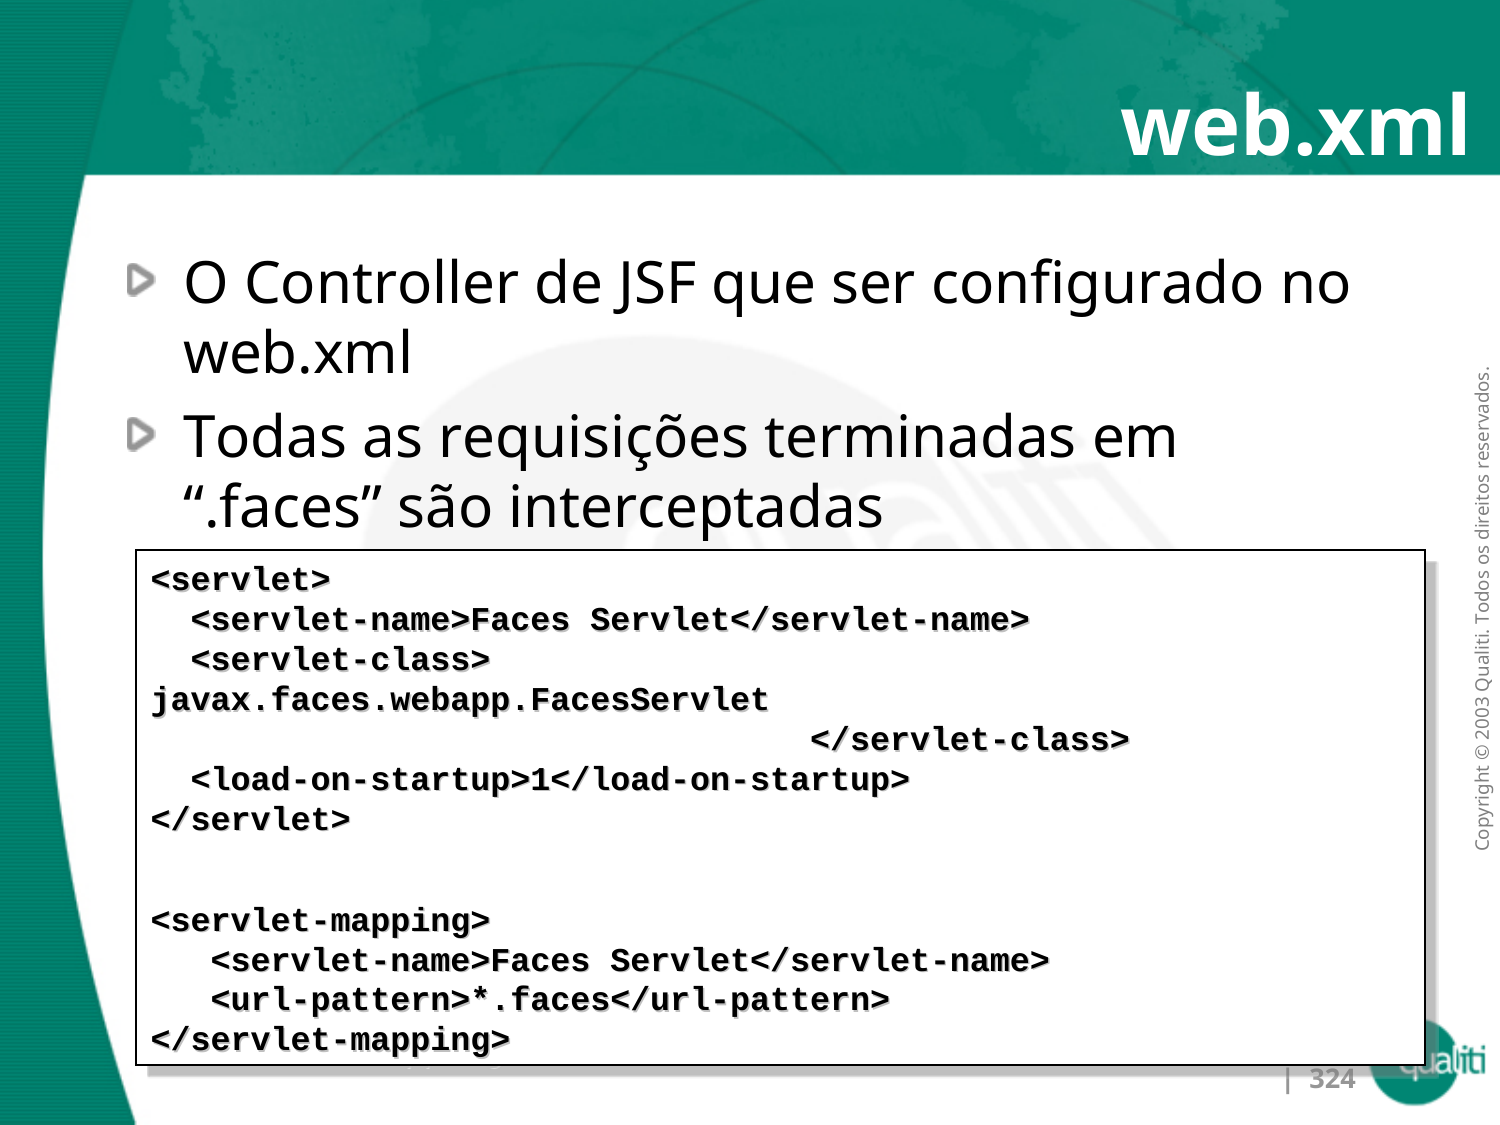

# web.xml
O Controller de JSF que ser configurado no web.xml
Todas as requisições terminadas em “.faces” são interceptadas
<servlet>
 <servlet-name>Faces Servlet</servlet-name>
 <servlet-class>	 	javax.faces.webapp.FacesServlet </servlet-class>
 <load-on-startup>1</load-on-startup>
</servlet>
<servlet-mapping>
 <servlet-name>Faces Servlet</servlet-name>
 <url-pattern>*.faces</url-pattern>
</servlet-mapping>